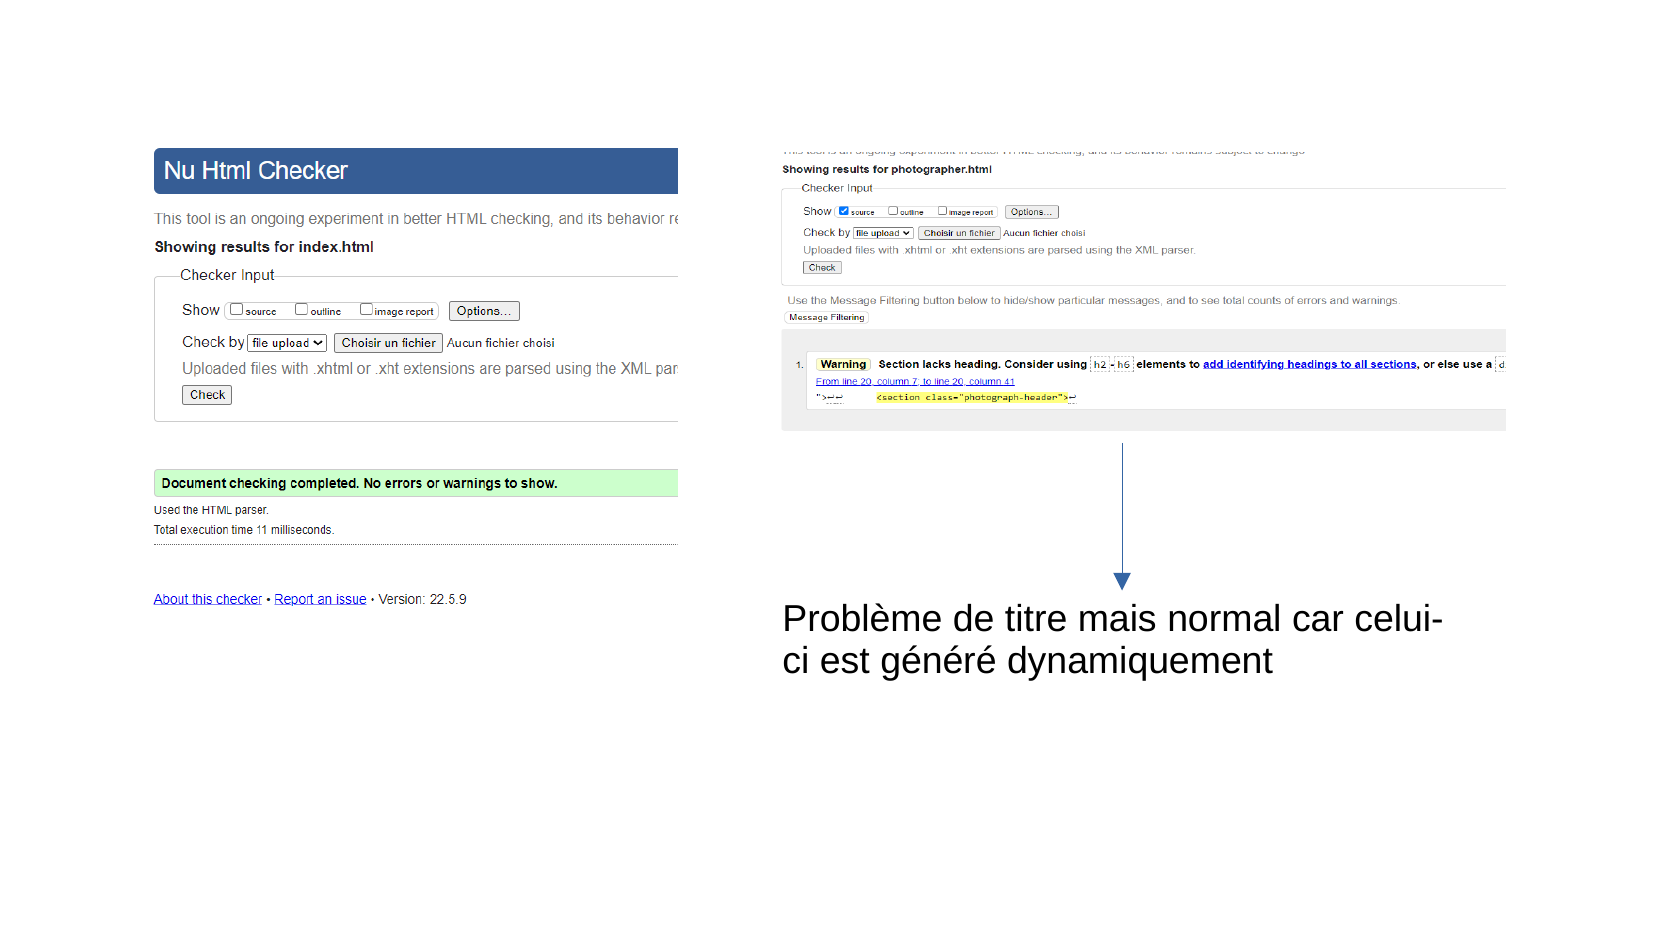

Problème de titre mais normal car celui-ci est généré dynamiquement